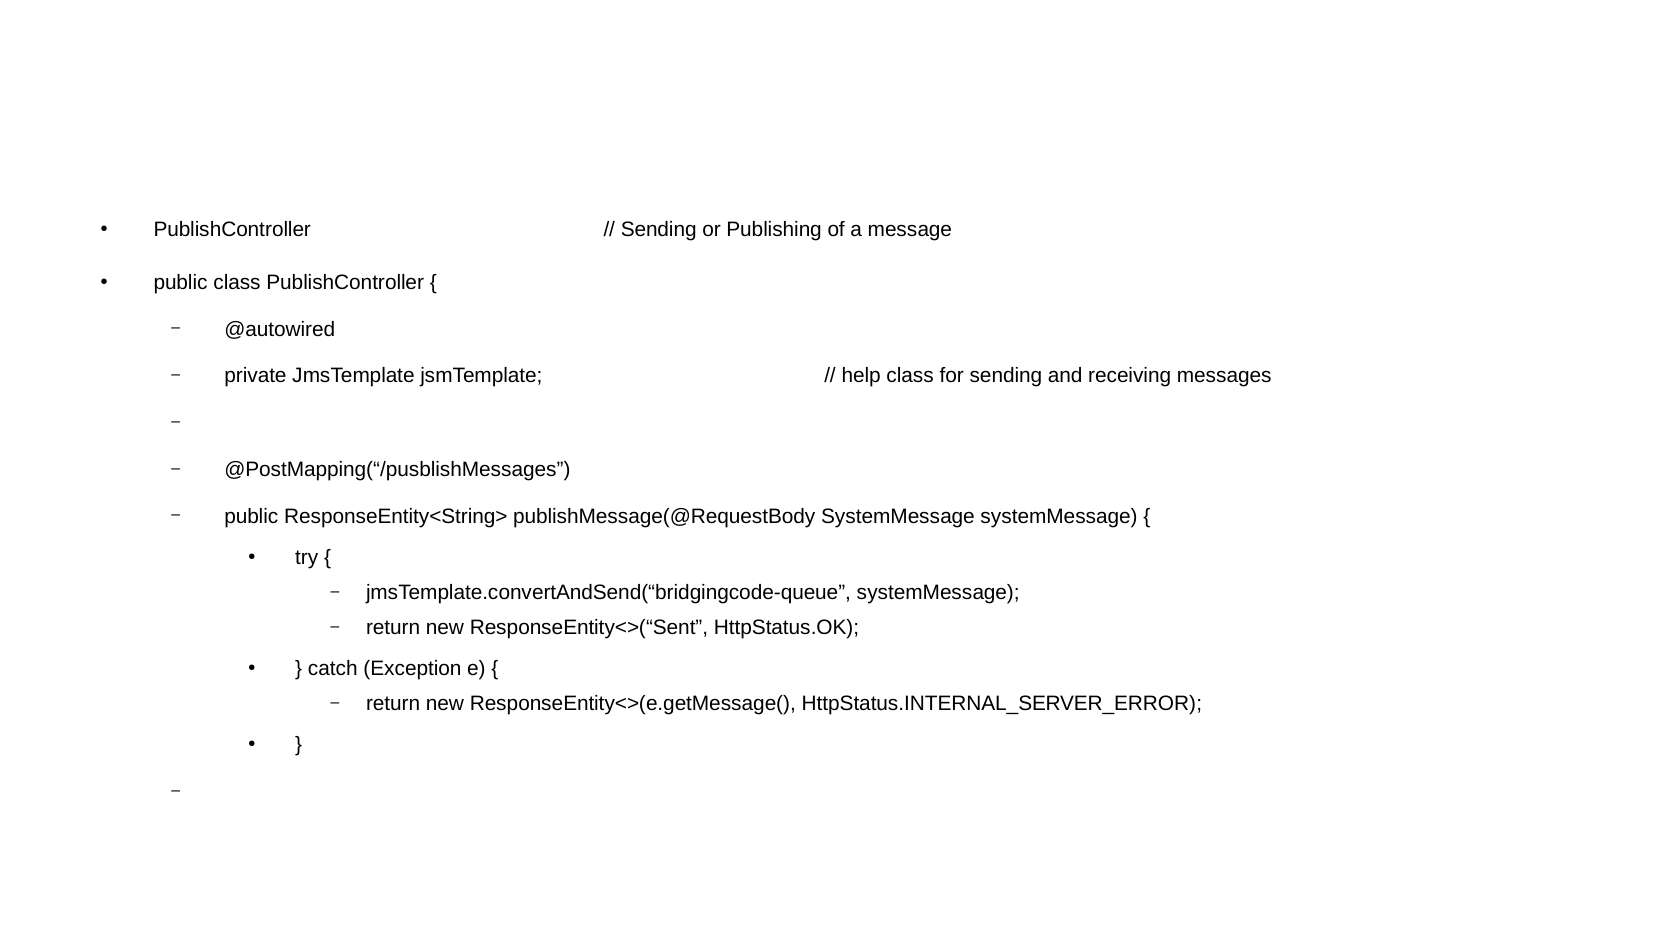

#
PublishController				// Sending or Publishing of a message
public class PublishController {
@autowired
private JmsTemplate jsmTemplate; 				// help class for sending and receiving messages
@PostMapping(“/pusblishMessages”)
public ResponseEntity<String> publishMessage(@RequestBody SystemMessage systemMessage) {
try {
jmsTemplate.convertAndSend(“bridgingcode-queue”, systemMessage);
return new ResponseEntity<>(“Sent”, HttpStatus.OK);
} catch (Exception e) {
return new ResponseEntity<>(e.getMessage(), HttpStatus.INTERNAL_SERVER_ERROR);
}